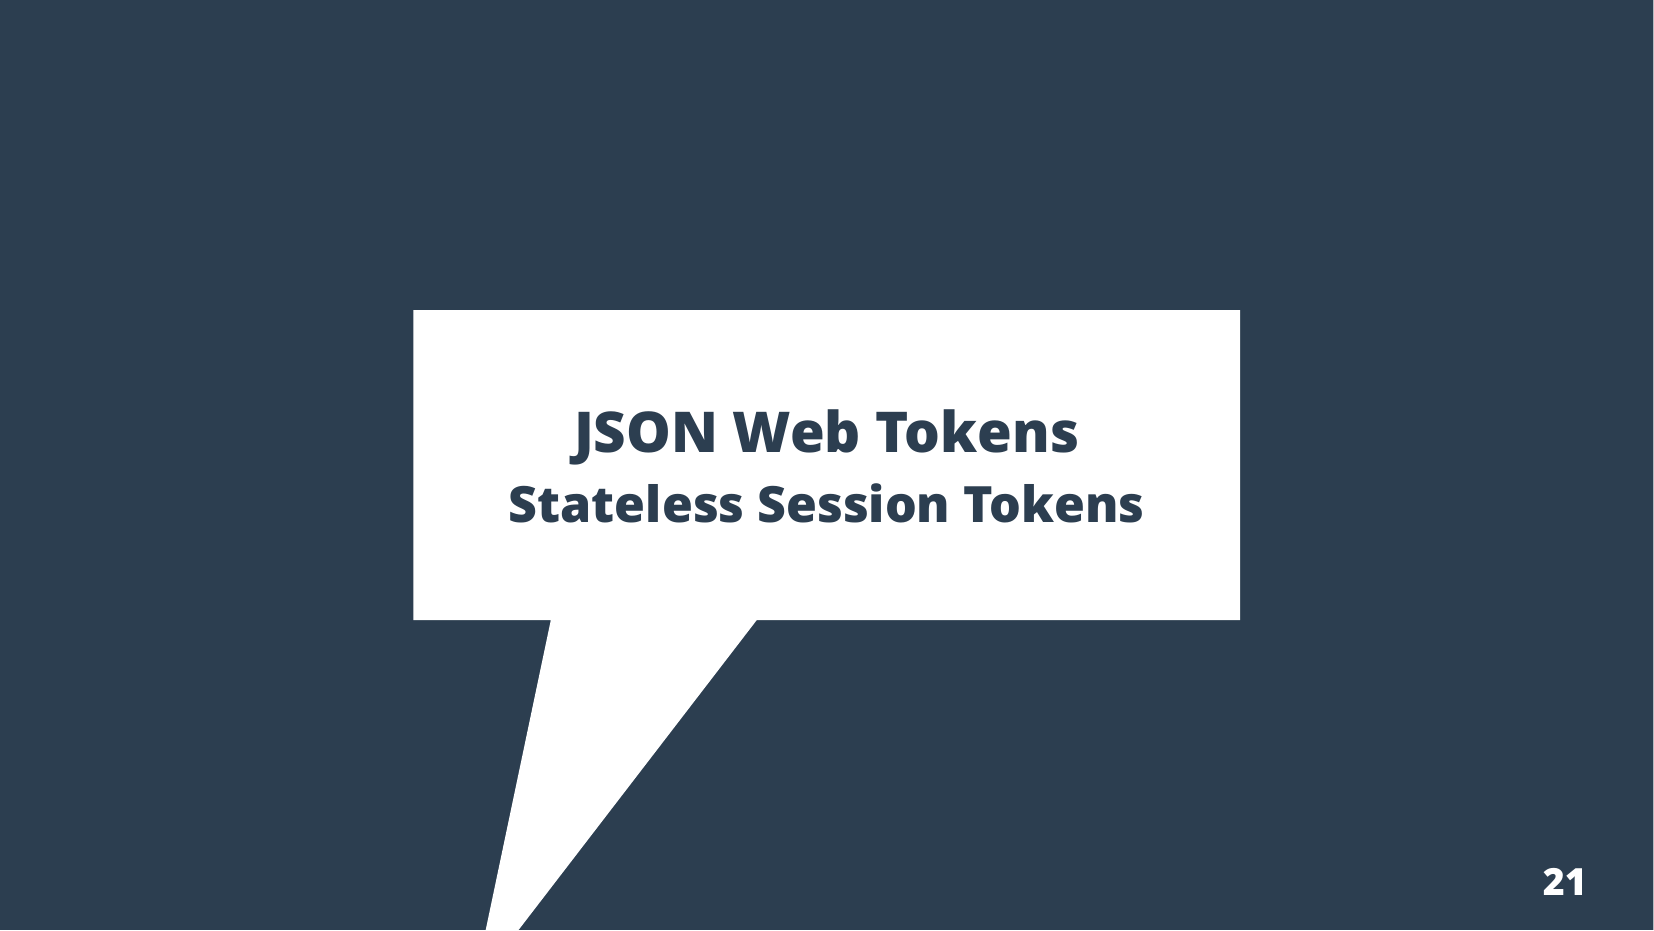

# JSON Web Tokens Stateless Session Tokens
21